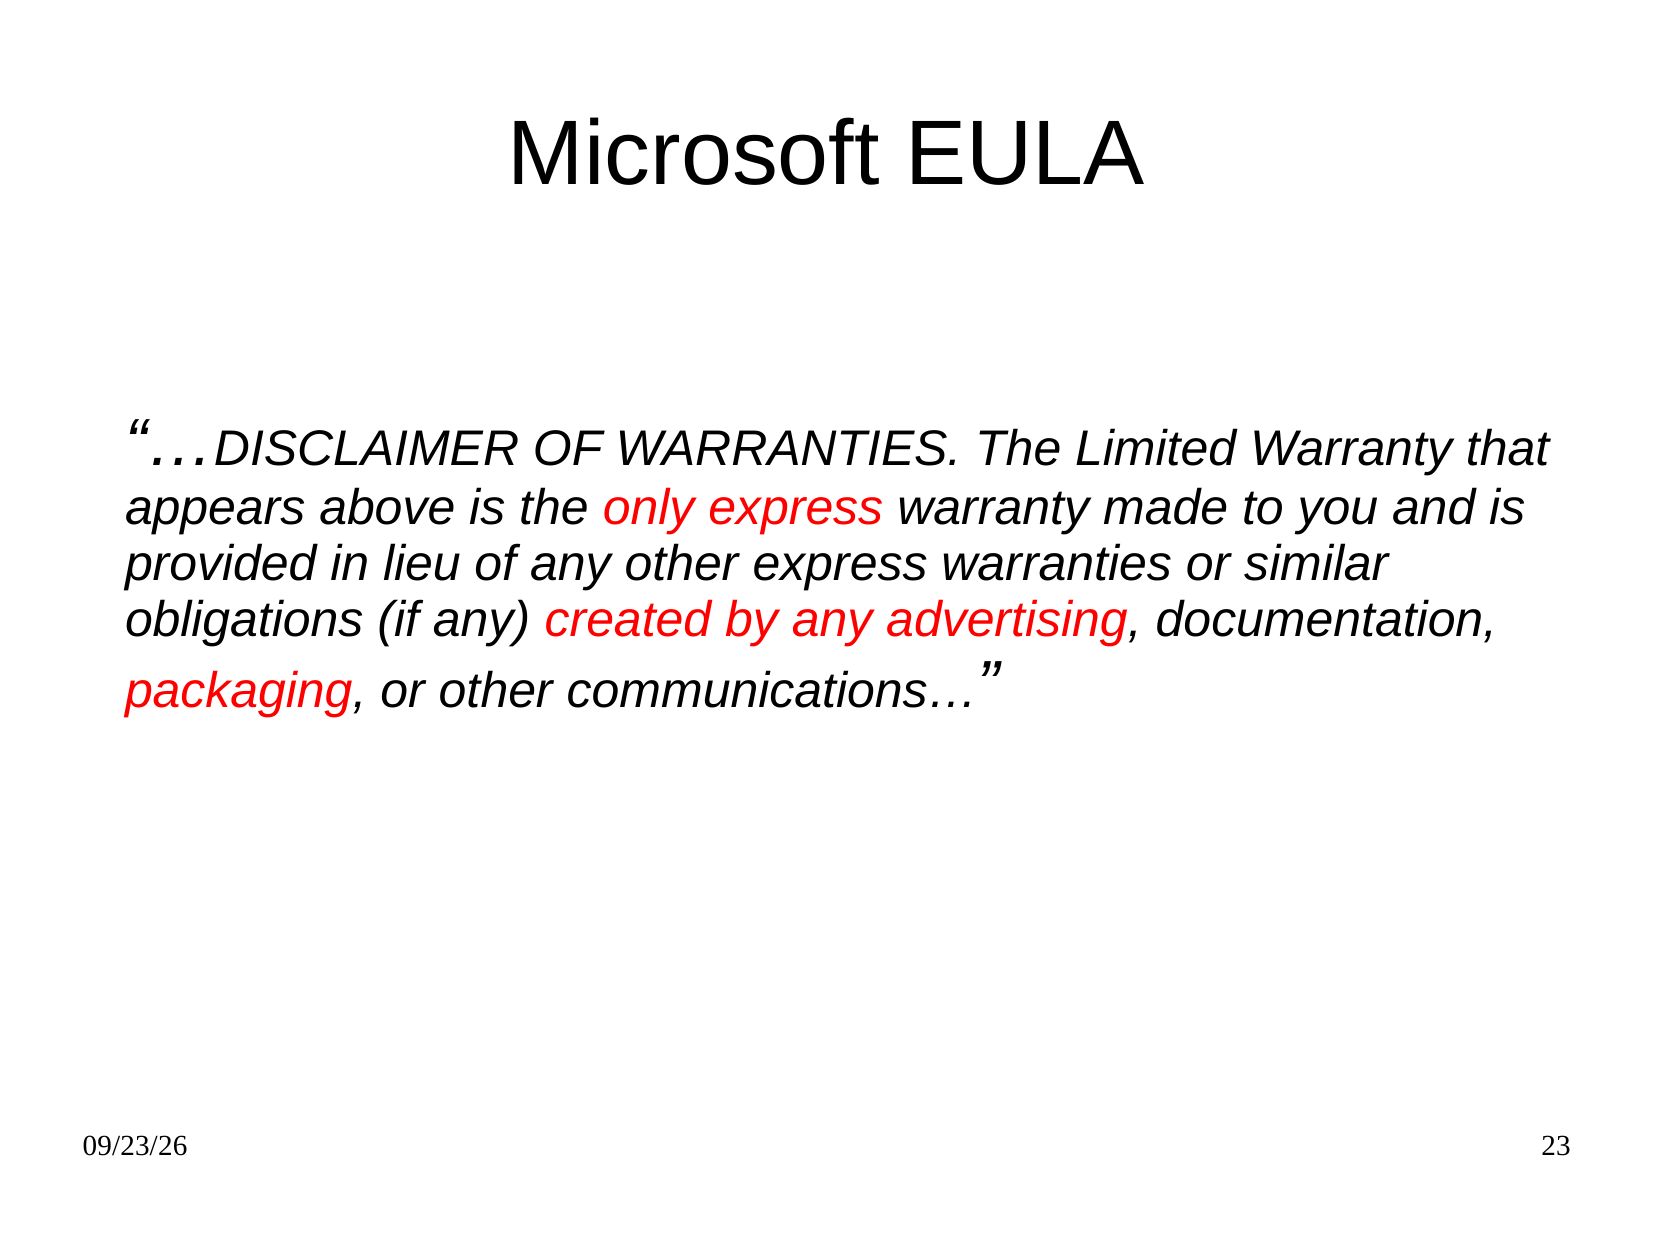

# Microsoft EULA
“…DISCLAIMER OF WARRANTIES. The Limited Warranty that appears above is the only express warranty made to you and is provided in lieu of any other express warranties or similar obligations (if any) created by any advertising, documentation, packaging, or other communications…”
23